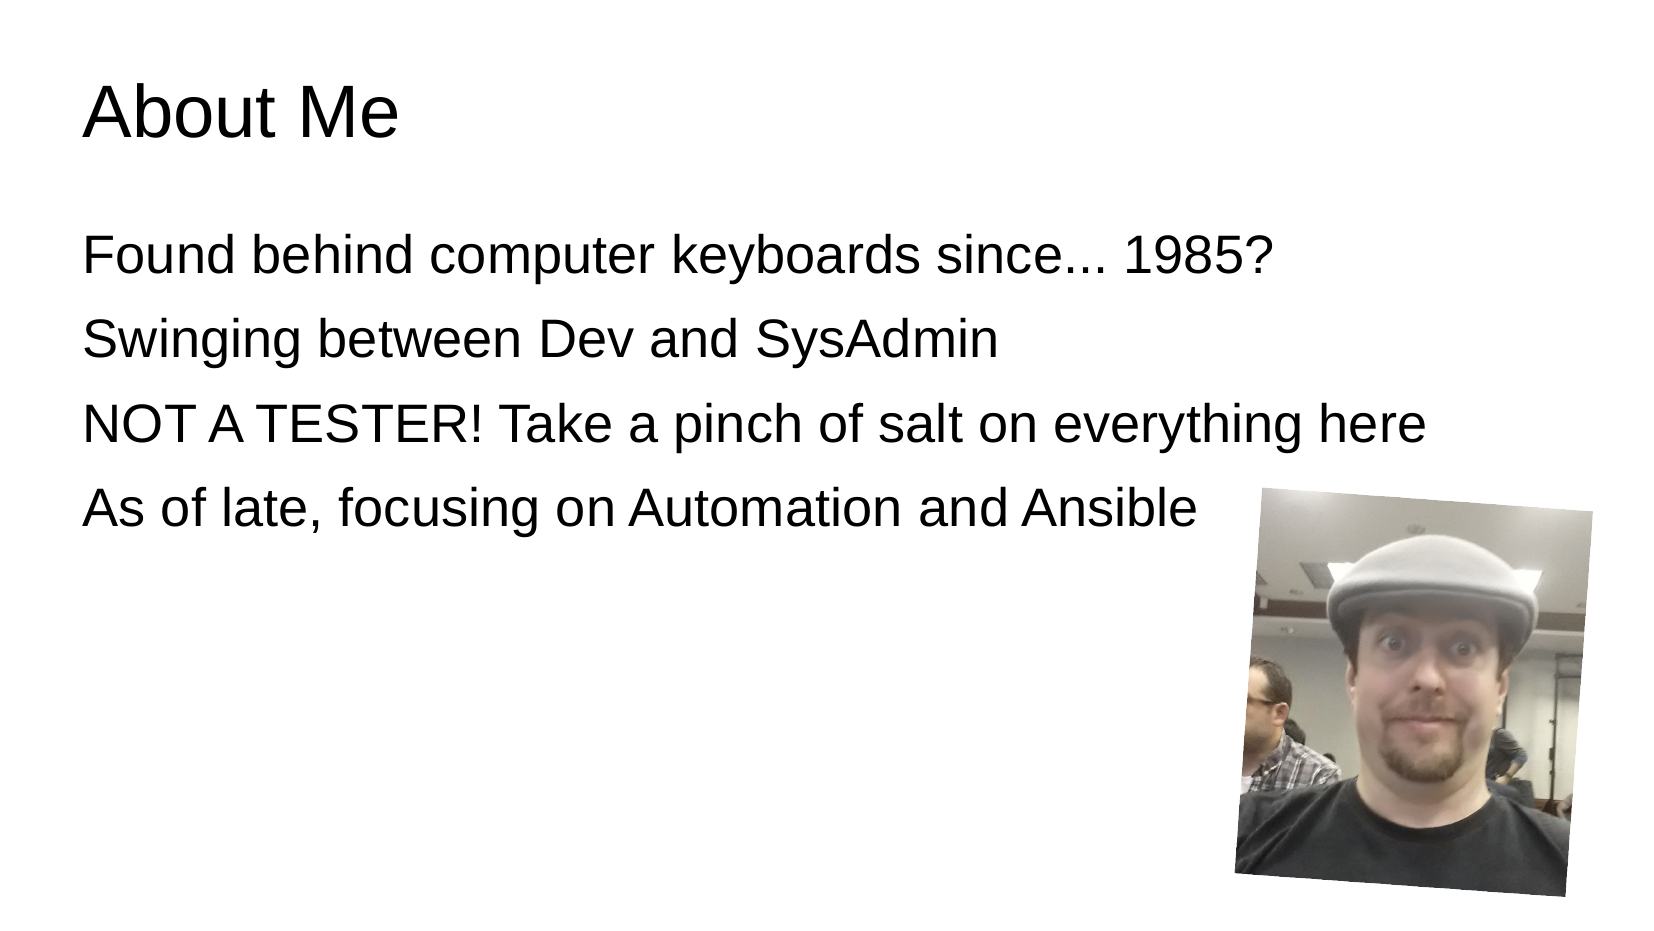

# About Me
Found behind computer keyboards since... 1985?
Swinging between Dev and SysAdmin
NOT A TESTER! Take a pinch of salt on everything here
As of late, focusing on Automation and Ansible